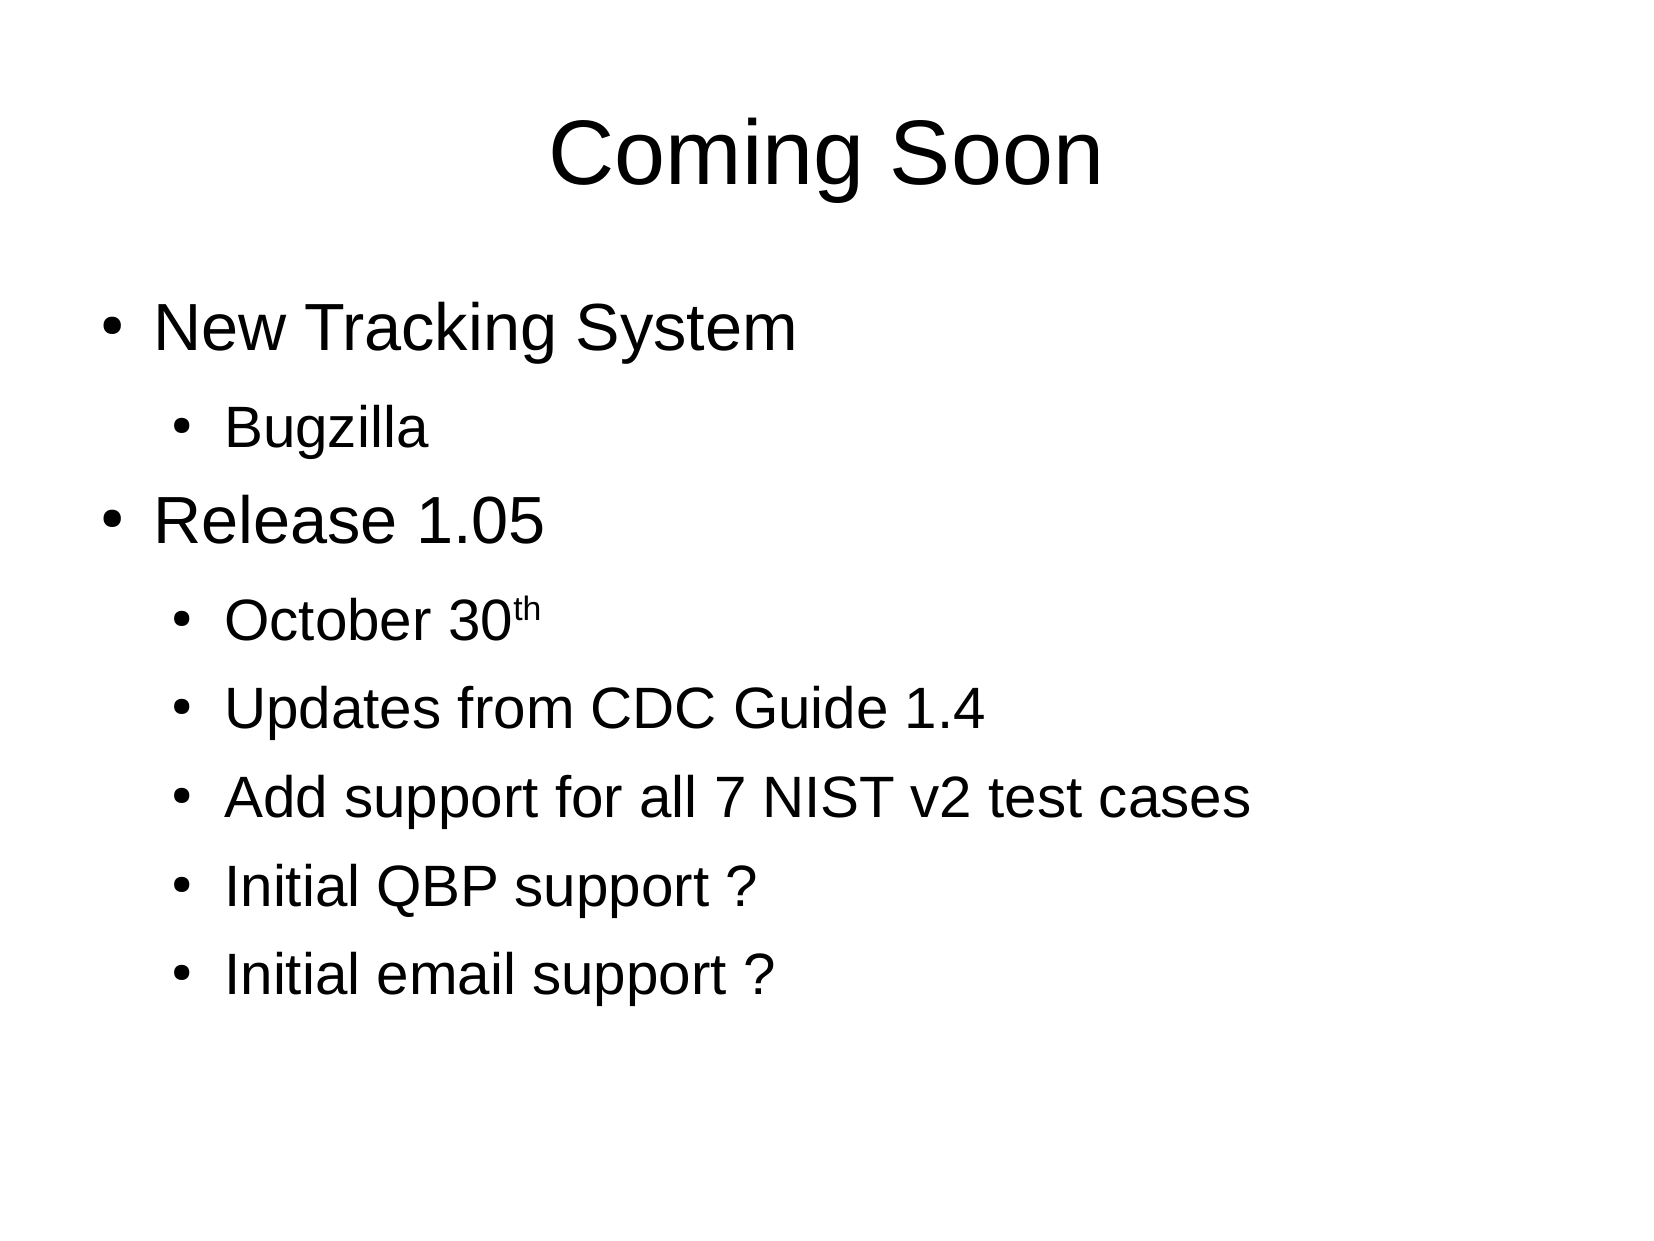

# Coming Soon
New Tracking System
Bugzilla
Release 1.05
October 30th
Updates from CDC Guide 1.4
Add support for all 7 NIST v2 test cases
Initial QBP support ?
Initial email support ?